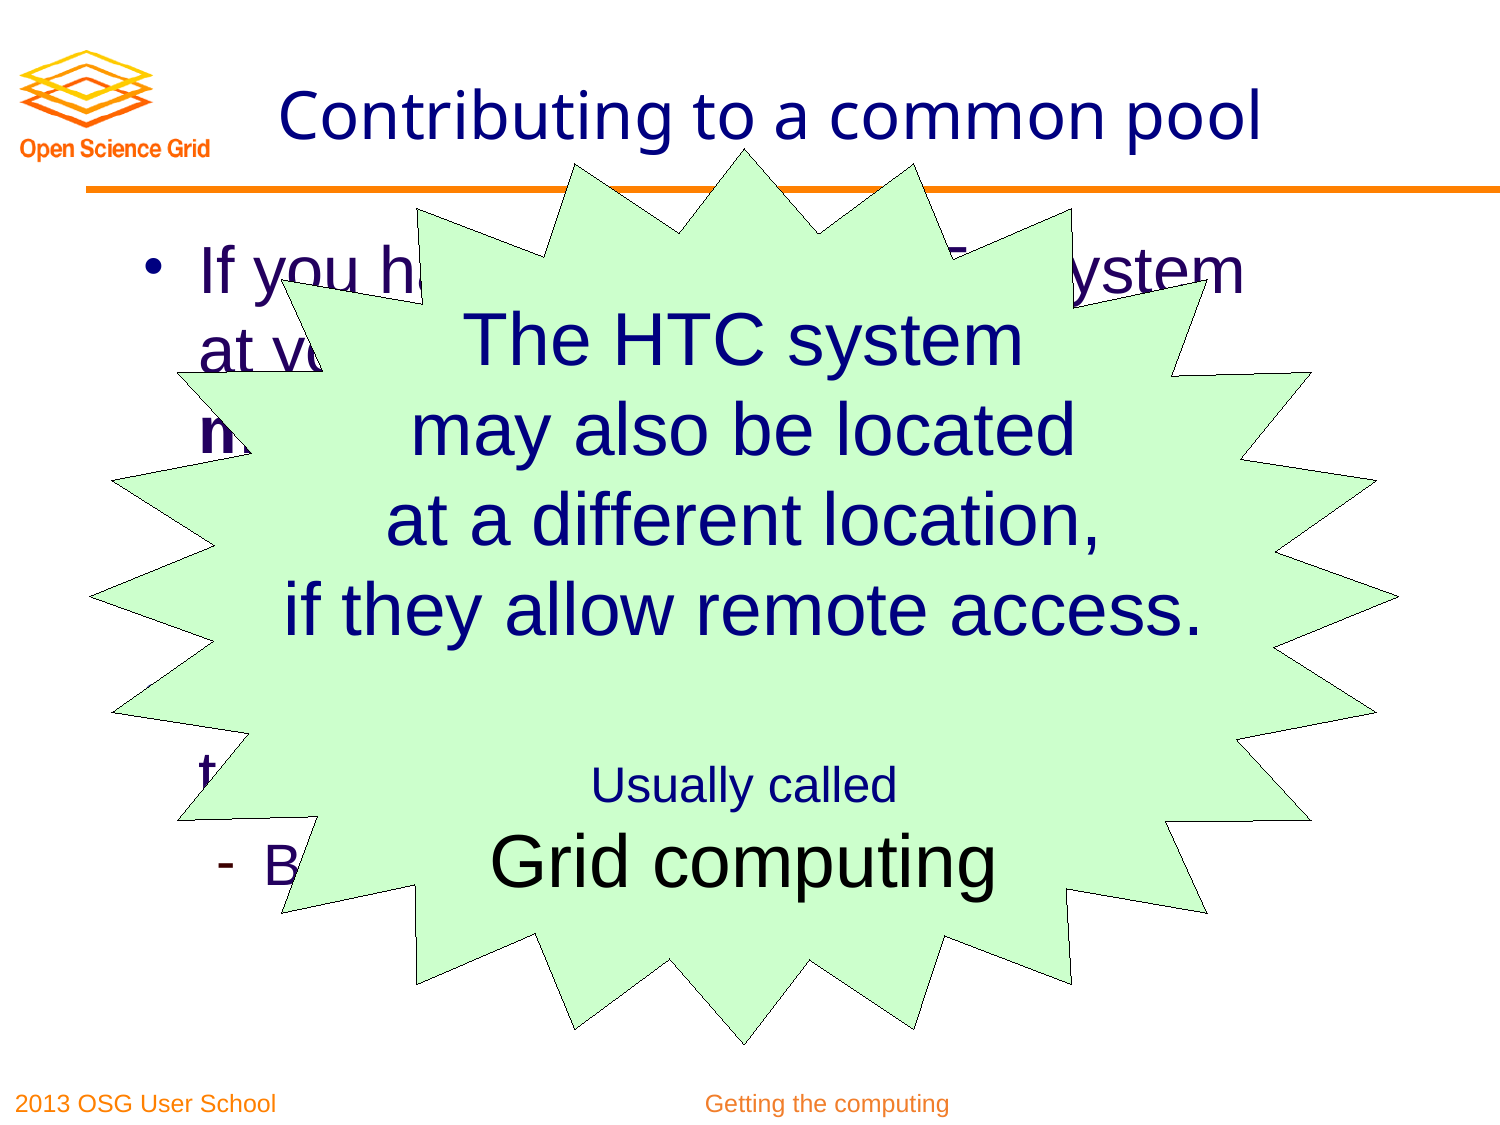

# Contributing to a common pool
The HTC system
may also be located
at a different location,
if they allow remote access.
Usually called
Grid computing
If you have an existing HTC system
at your institution/campus, it
may be cheaper to contribute to it
Economies of scale
Better expertise
You will have
to trade some flexibility
But often it is well worth it